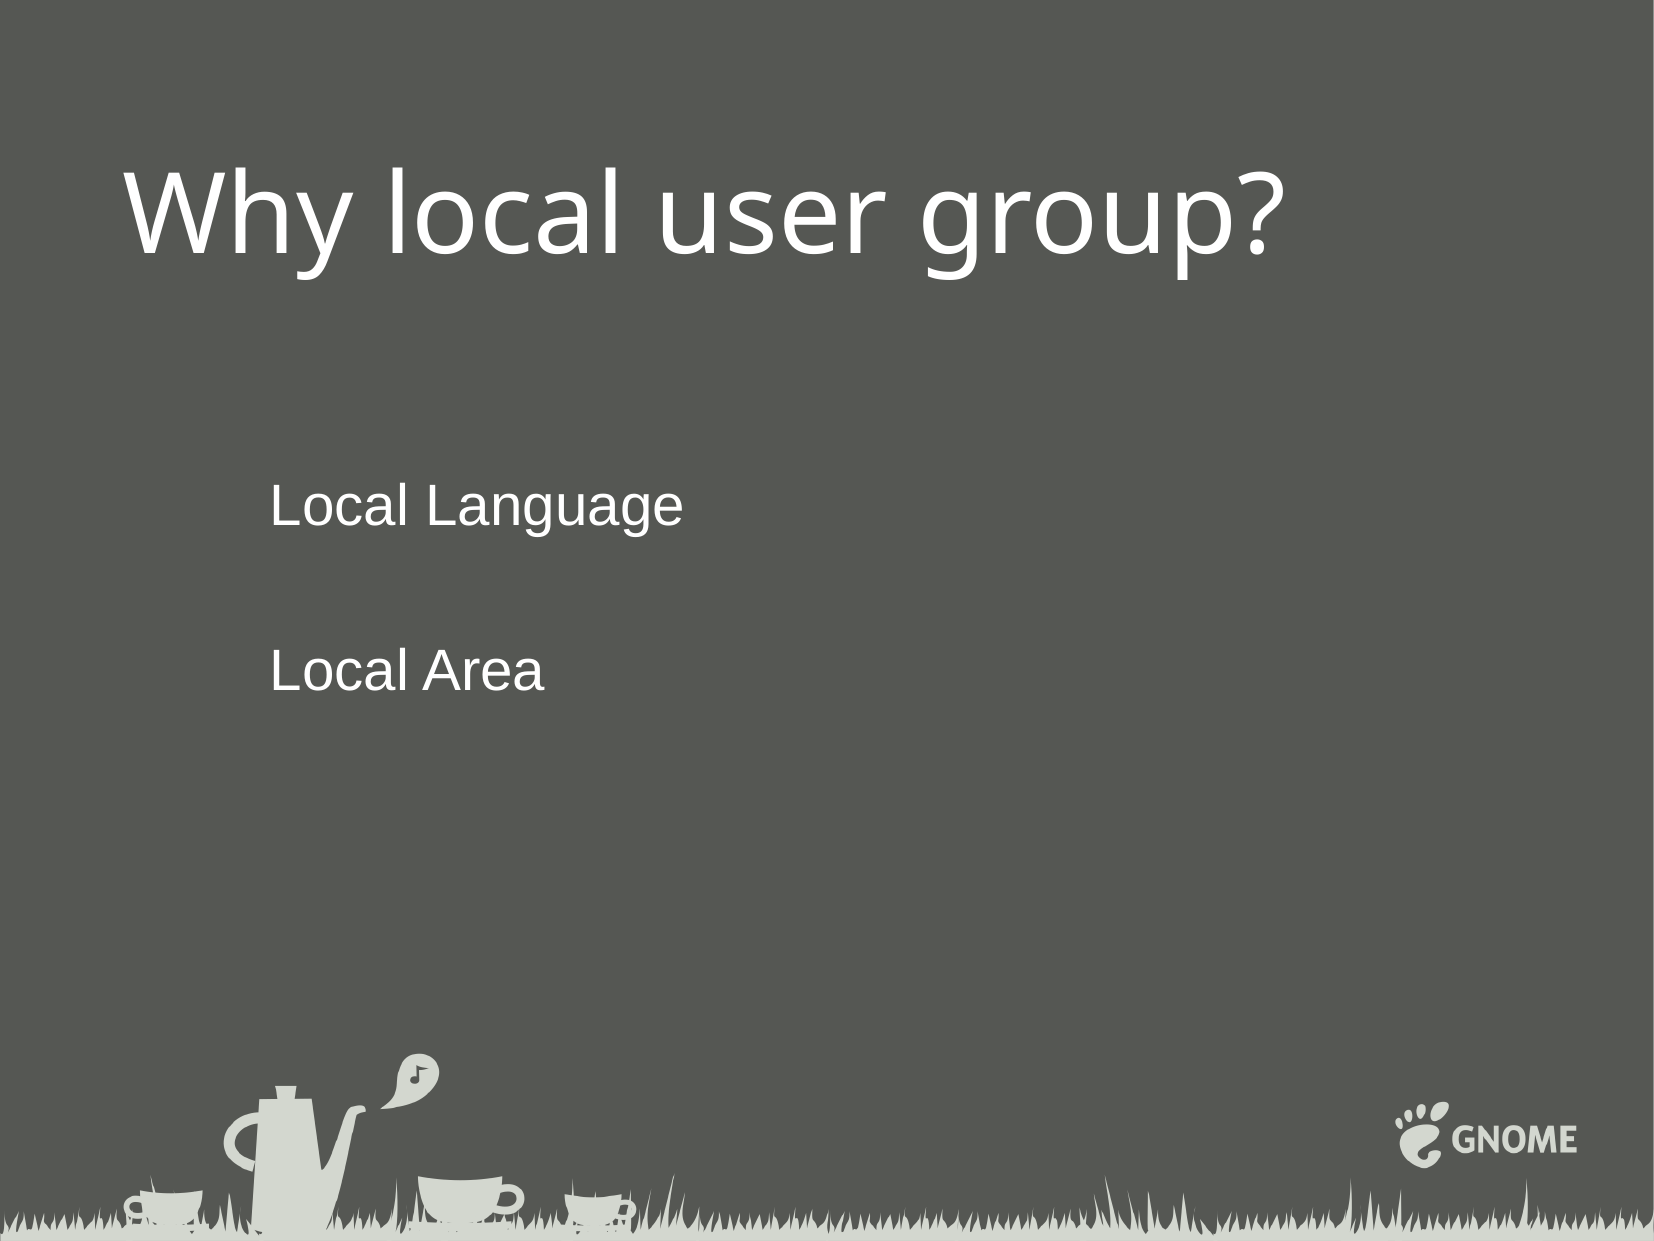

# Why local user group?
Local Language
Local Area